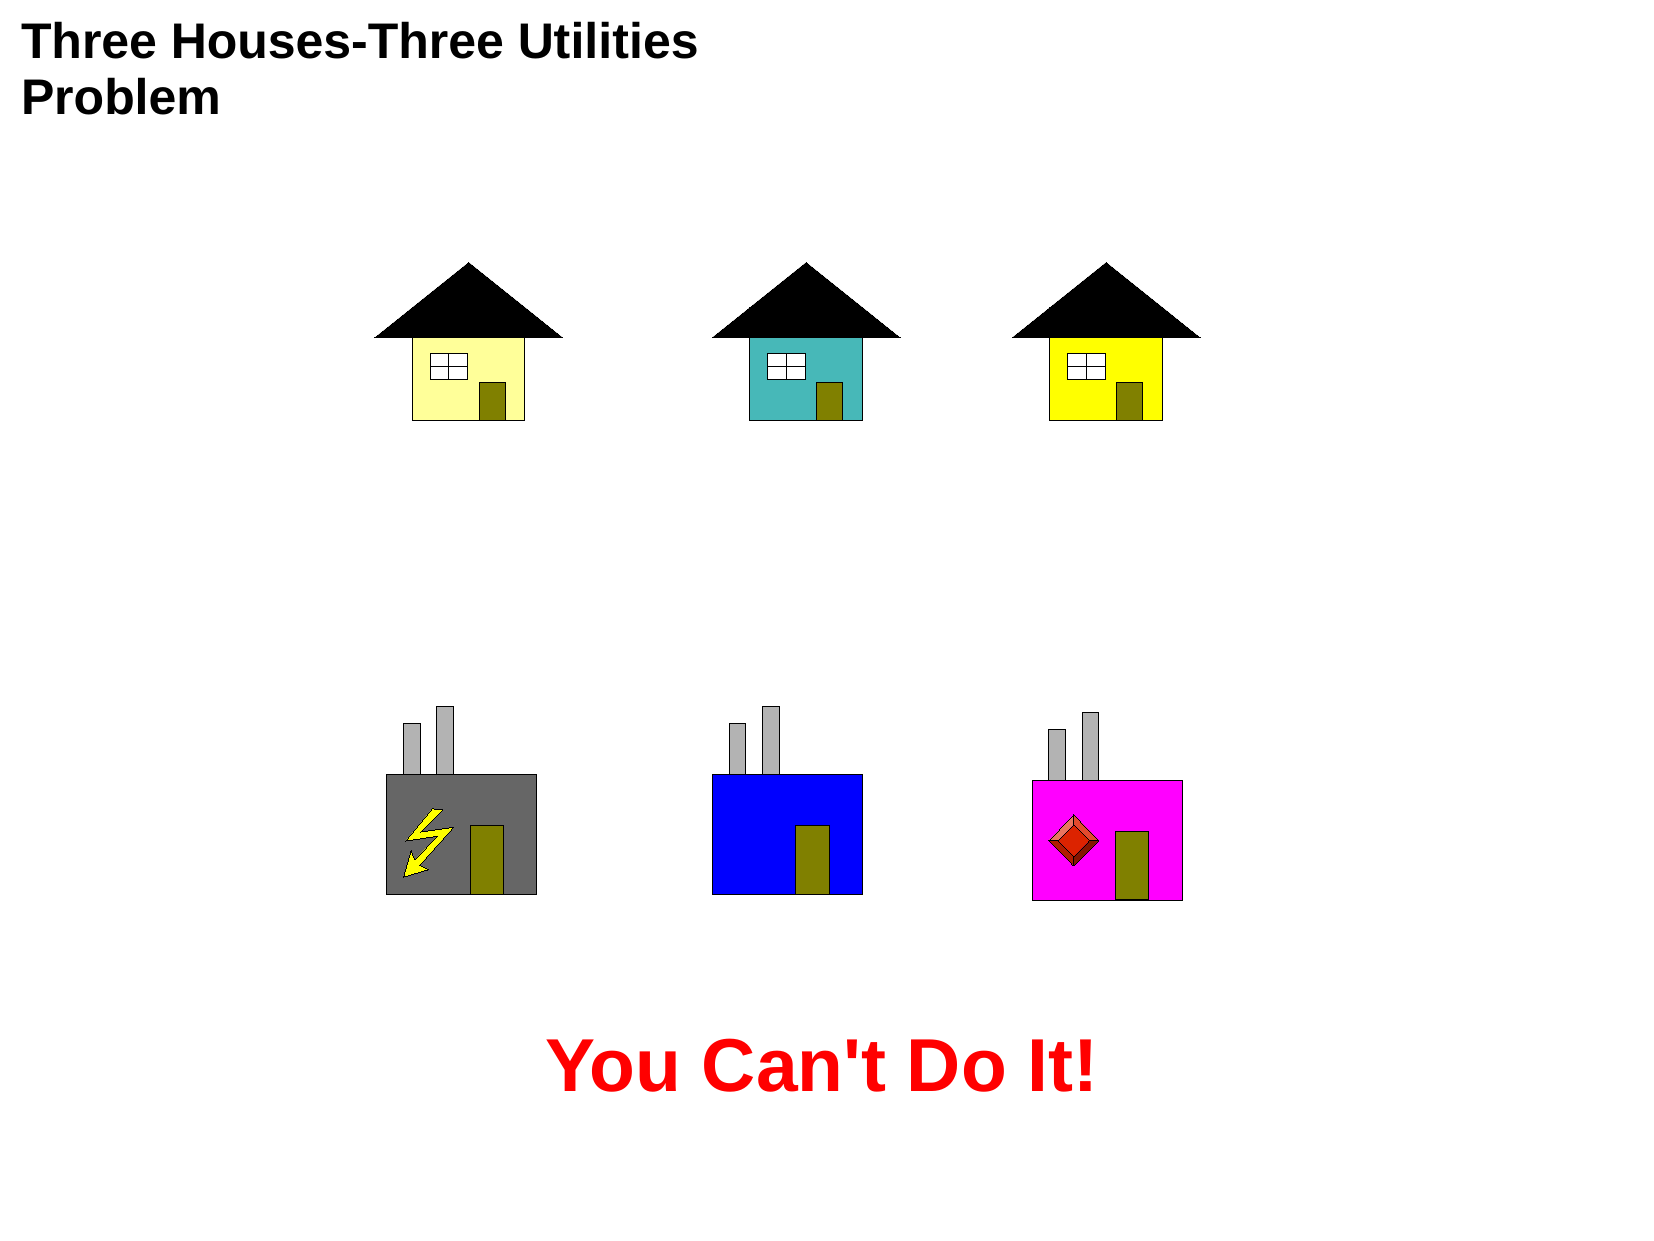

Three Houses-Three Utilities Problem
You Can't Do It!